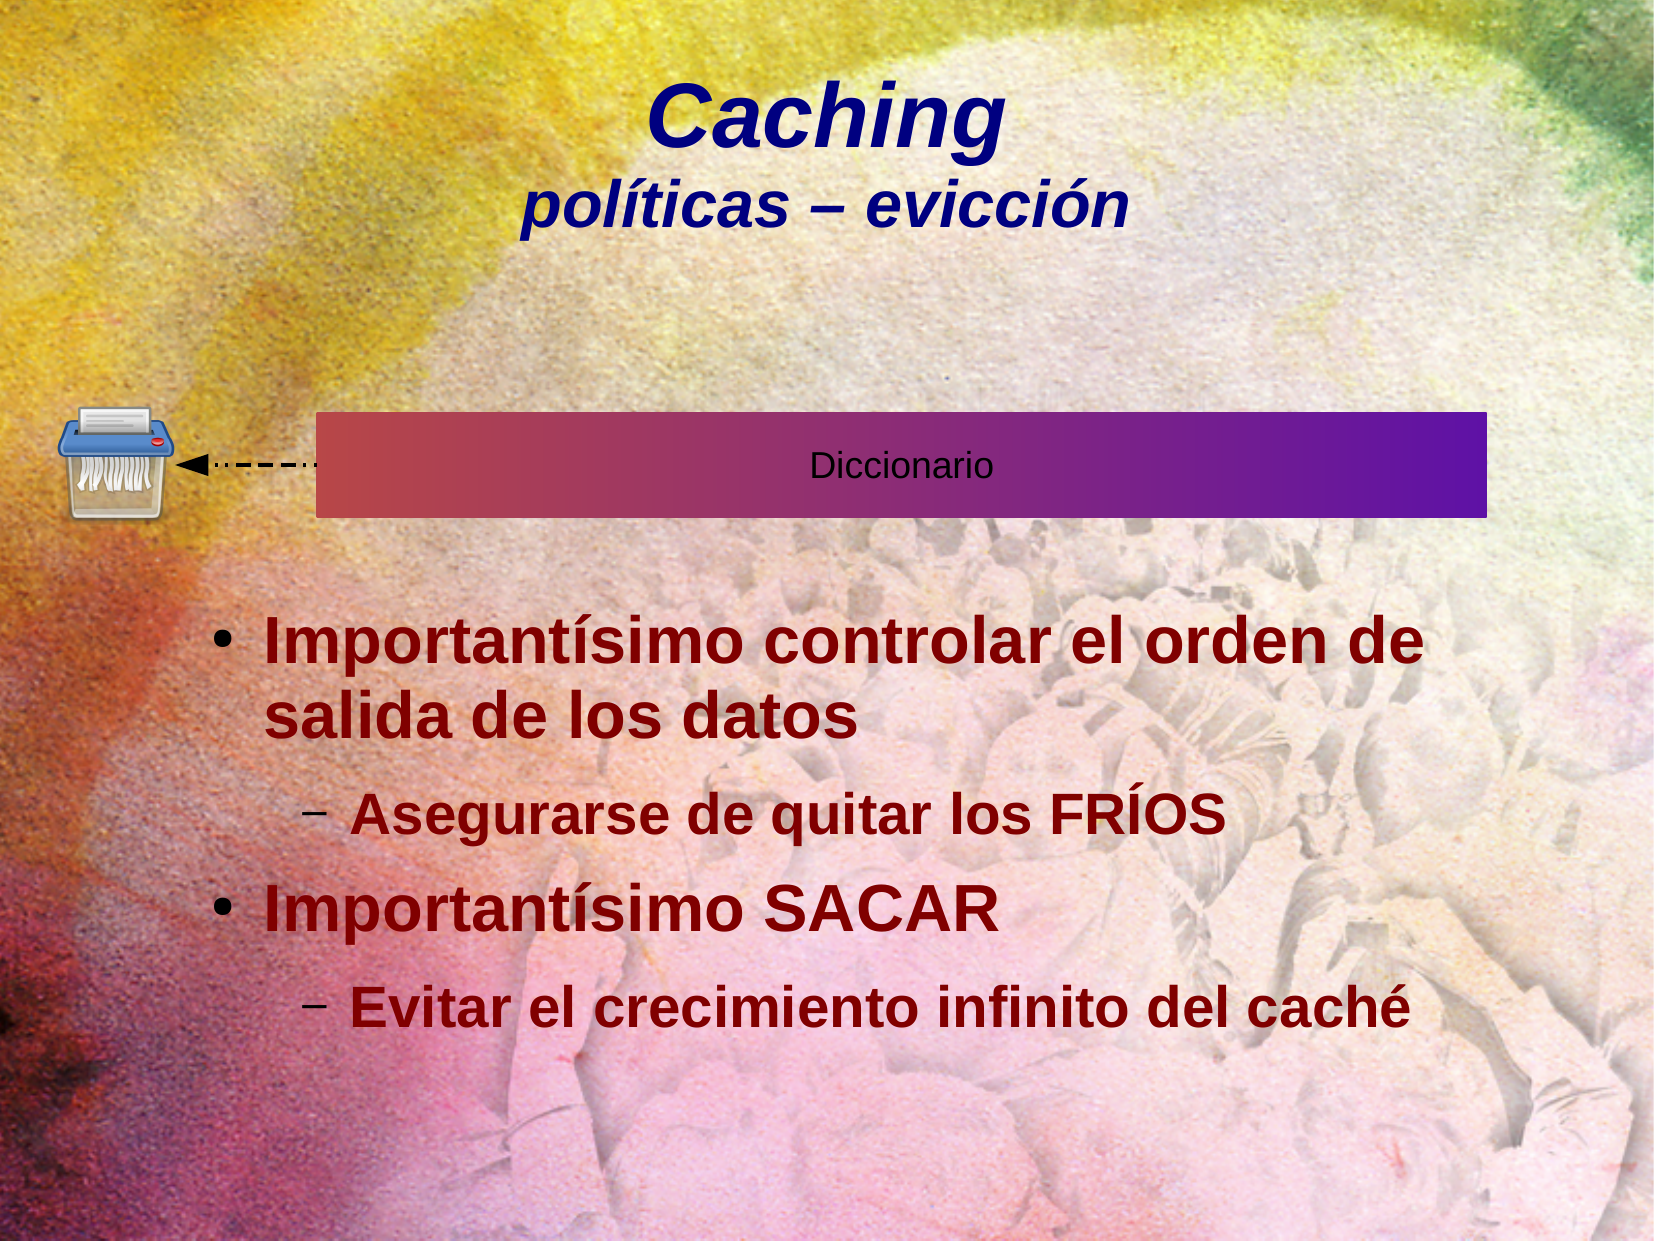

# Caching políticas – evicción
Diccionario
Importantísimo controlar el orden de salida de los datos
Asegurarse de quitar los FRÍOS
Importantísimo SACAR
Evitar el crecimiento infinito del caché